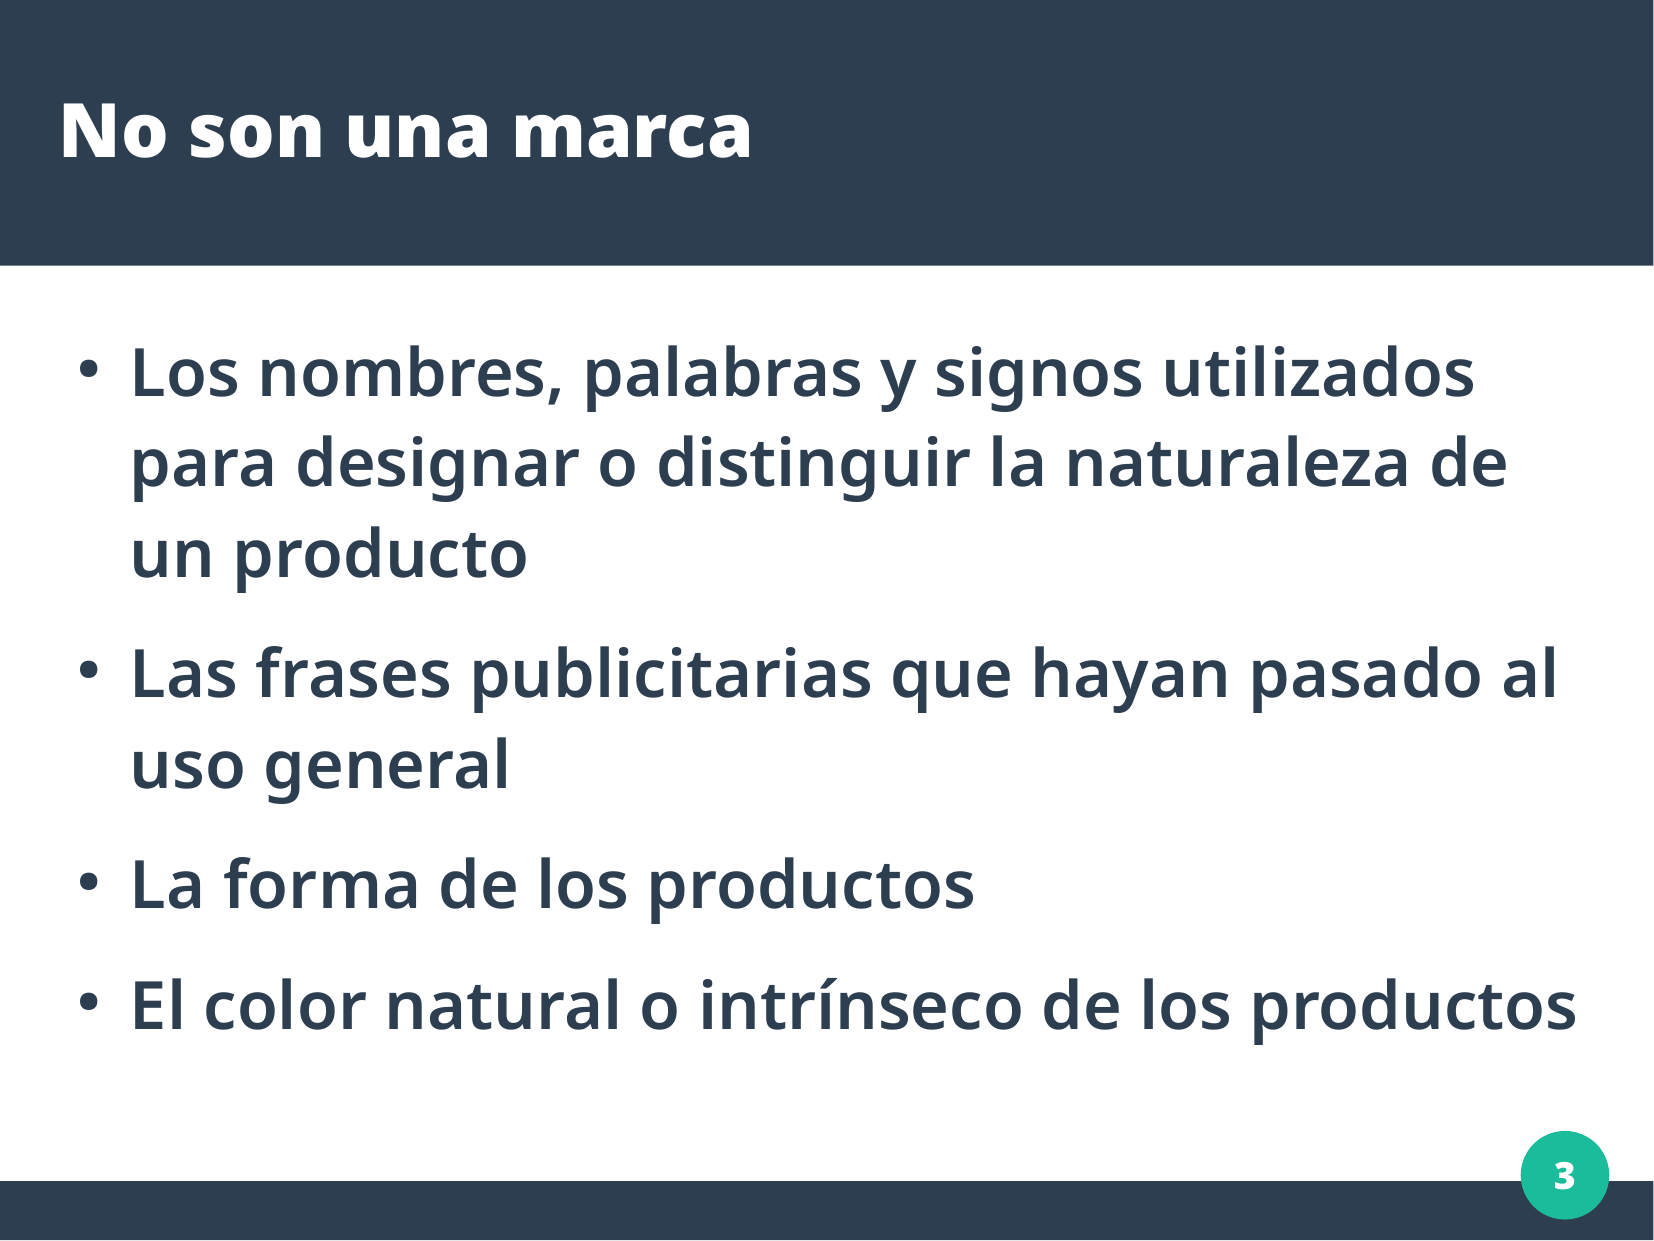

# No son una marca
Los nombres, palabras y signos utilizados para designar o distinguir la naturaleza de un producto
Las frases publicitarias que hayan pasado al uso general
La forma de los productos
El color natural o intrínseco de los productos
3